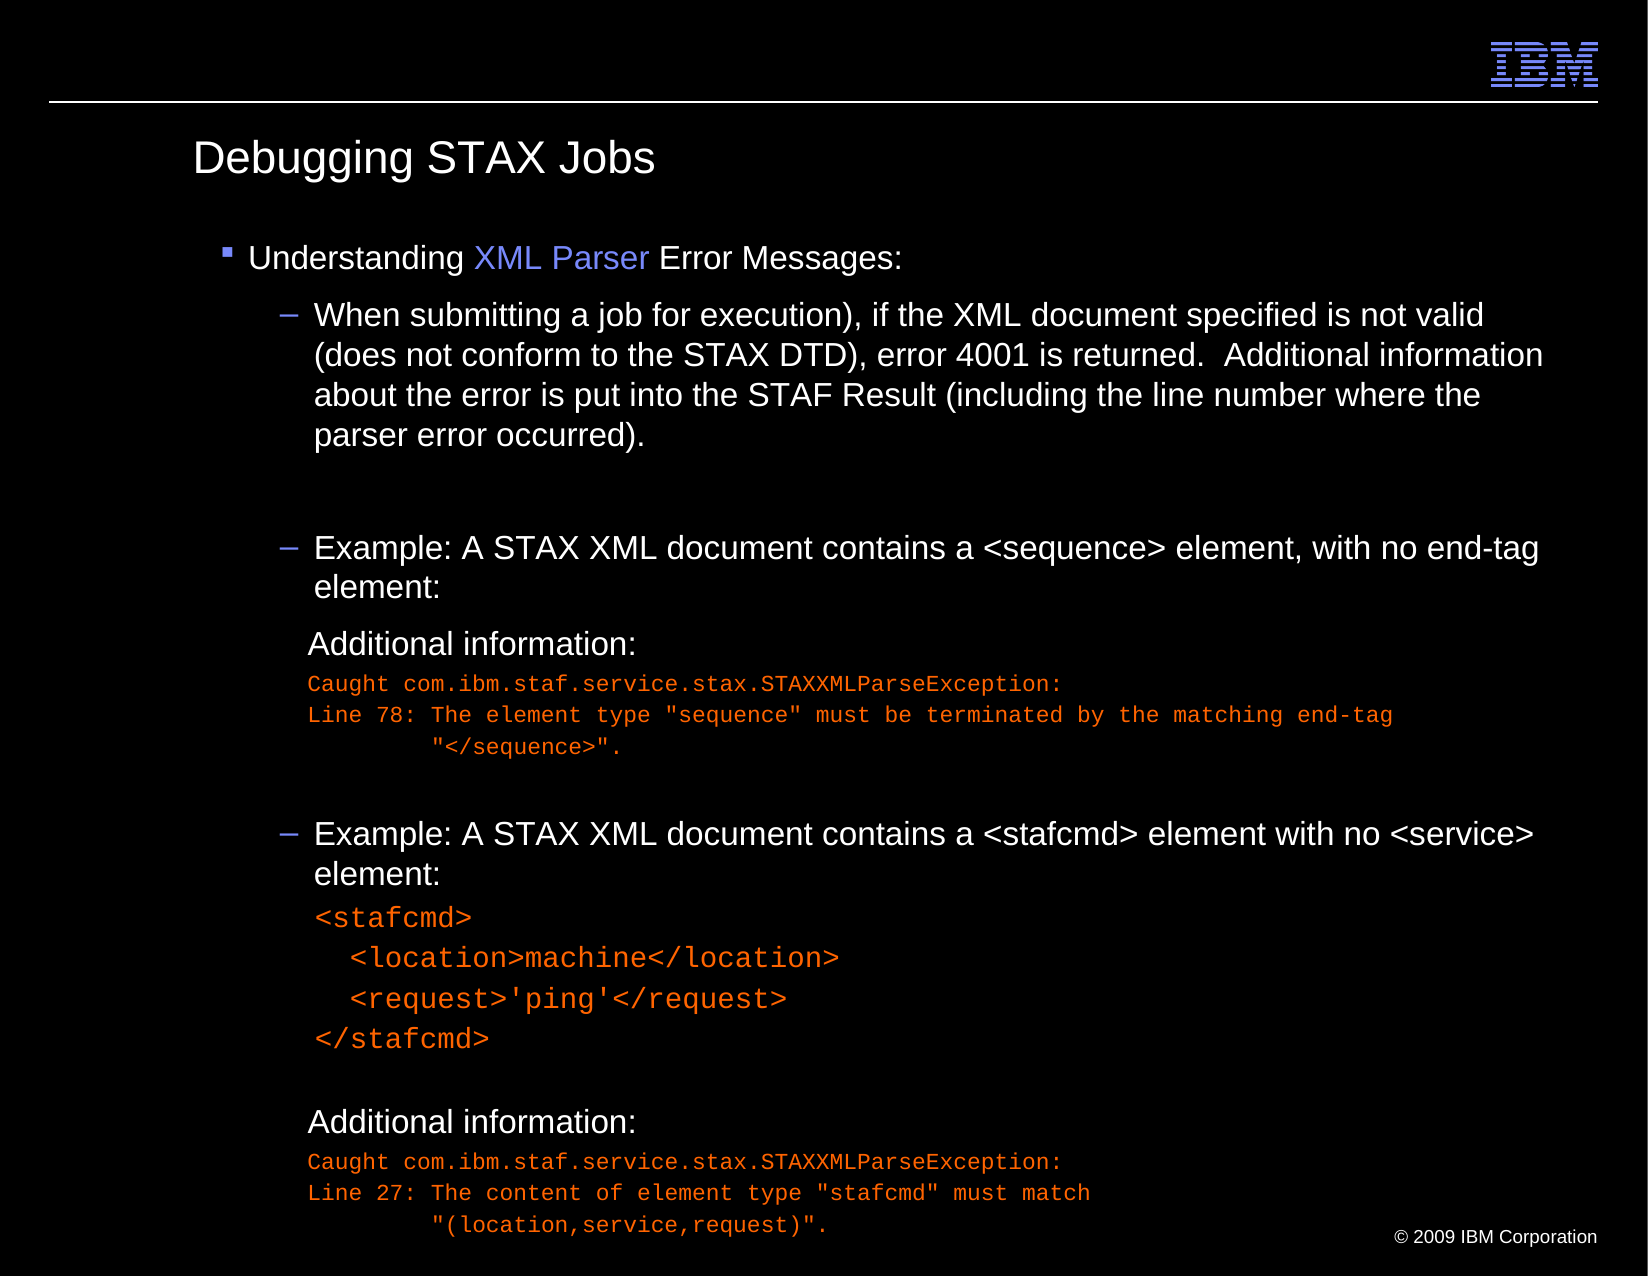

# Debugging STAX Jobs
Understanding XML Parser Error Messages:
When submitting a job for execution), if the XML document specified is not valid (does not conform to the STAX DTD), error 4001 is returned. Additional information about the error is put into the STAF Result (including the line number where the parser error occurred).
Example: A STAX XML document contains a <sequence> element, with no end-tag element:
 Additional information:
 Caught com.ibm.staf.service.stax.STAXXMLParseException:
 Line 78: The element type "sequence" must be terminated by the matching end-tag
 "</sequence>".
Example: A STAX XML document contains a <stafcmd> element with no <service> element:
 <stafcmd>
 <location>machine</location>
 <request>'ping'</request>
 </stafcmd>
 Additional information:
 Caught com.ibm.staf.service.stax.STAXXMLParseException:
 Line 27: The content of element type "stafcmd" must match
 "(location,service,request)".